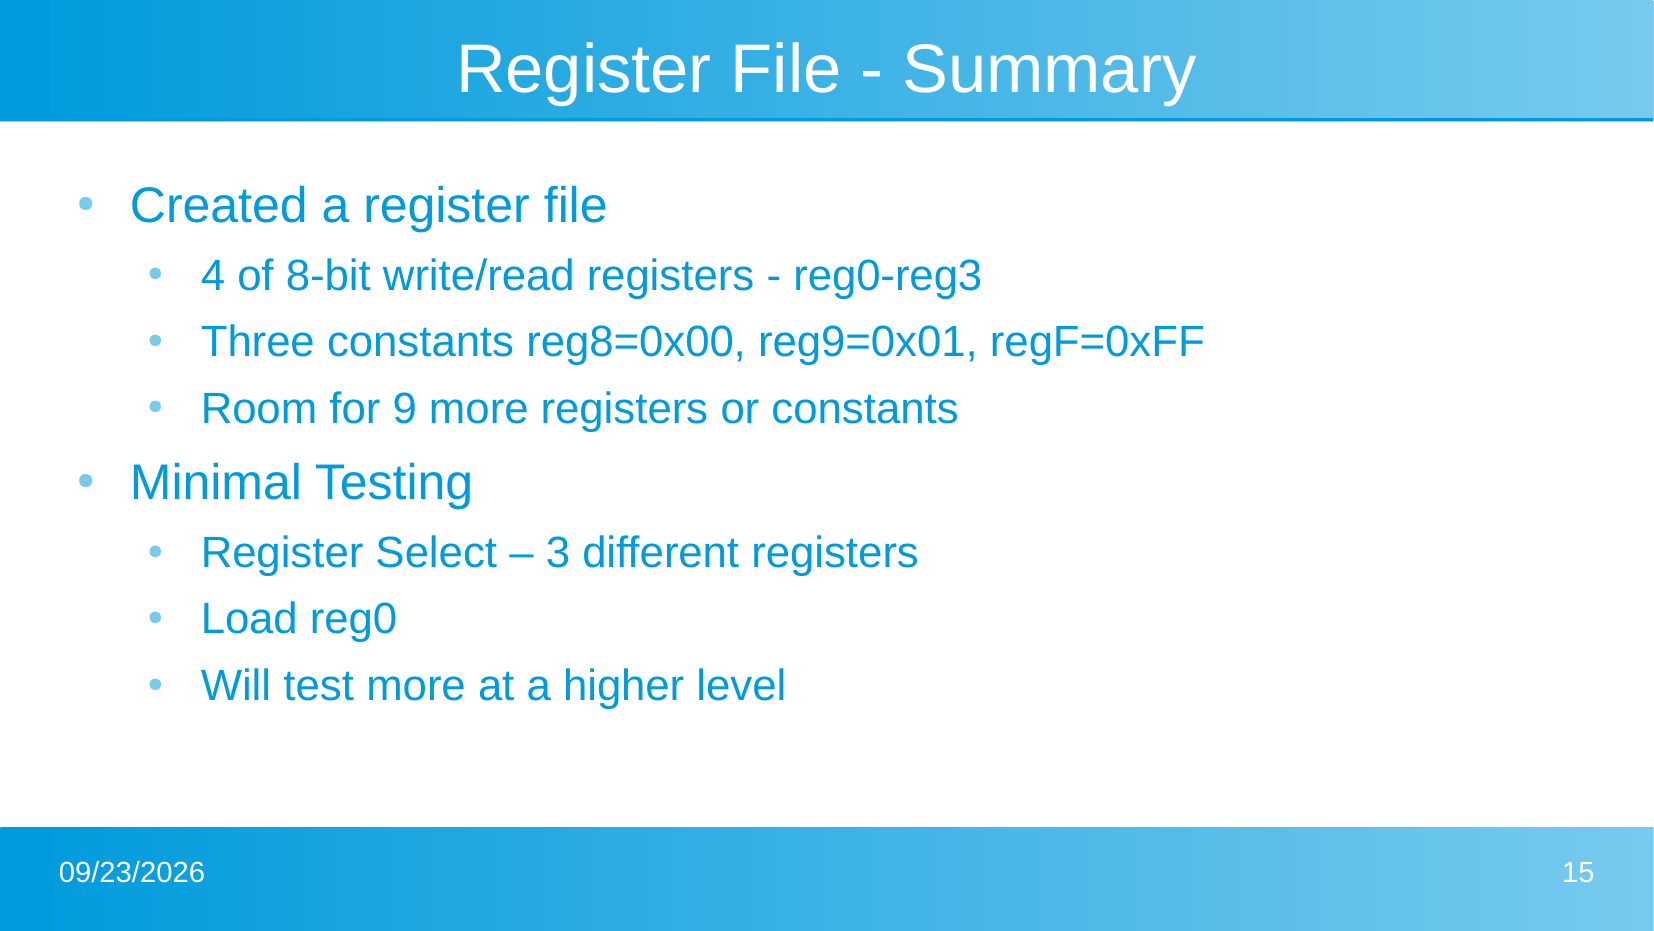

# Register File - Summary
Created a register file
4 of 8-bit write/read registers - reg0-reg3
Three constants reg8=0x00, reg9=0x01, regF=0xFF
Room for 9 more registers or constants
Minimal Testing
Register Select – 3 different registers
Load reg0
Will test more at a higher level
15